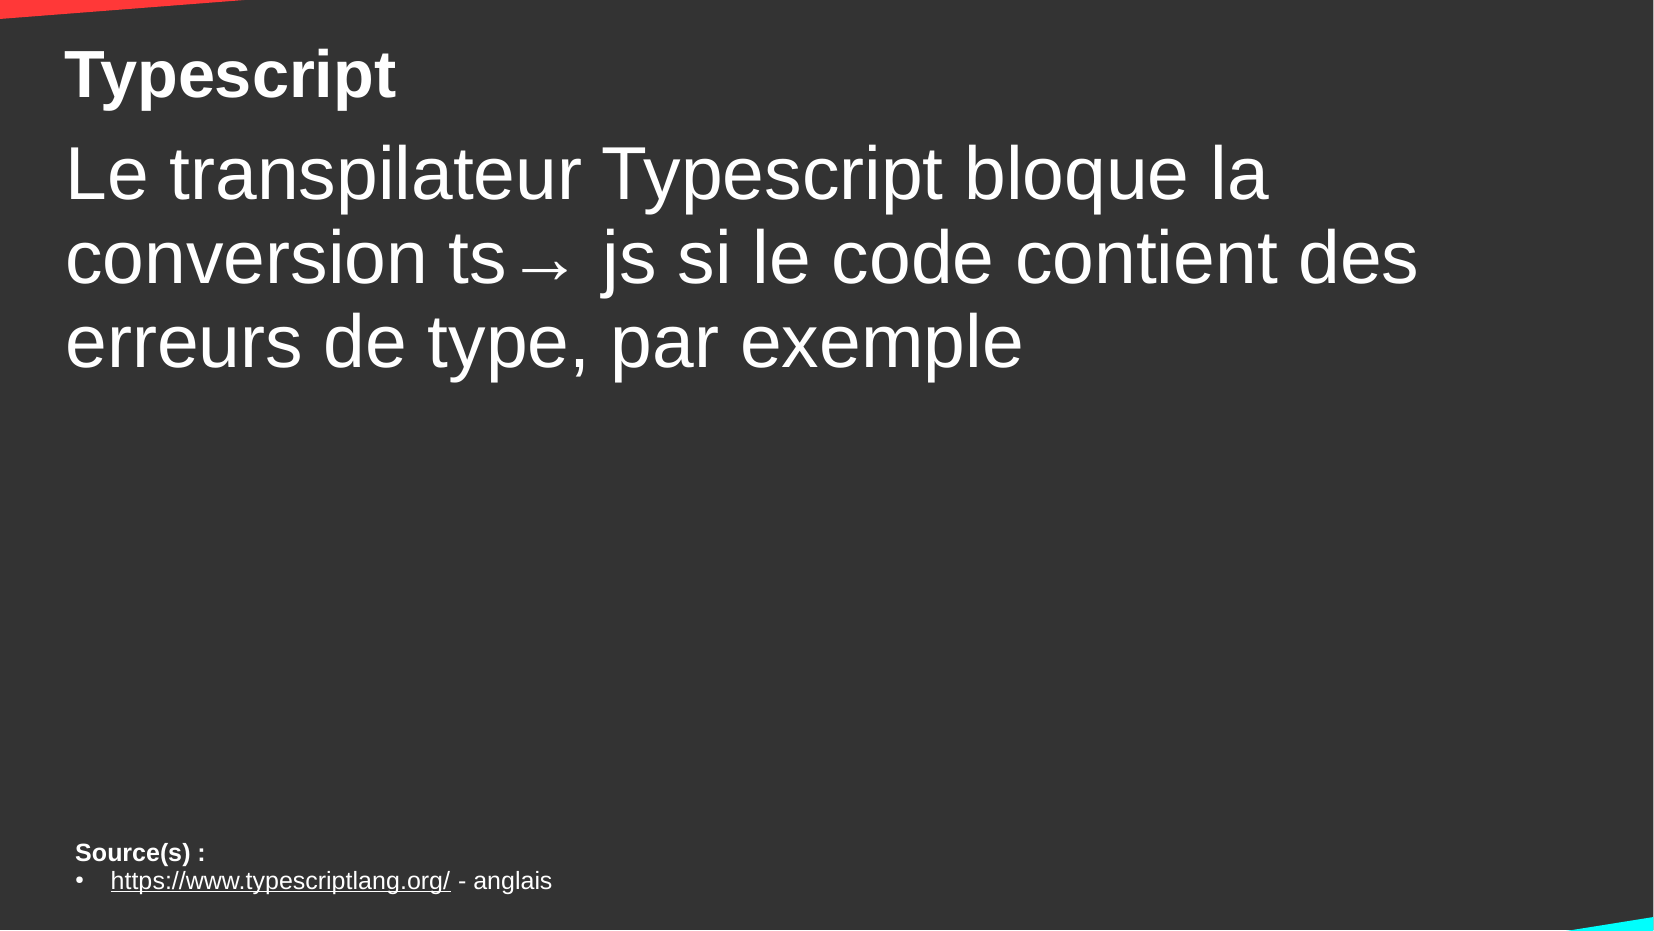

# Typescript
Le transpilateur Typescript bloque la conversion ts→ js si le code contient des erreurs de type, par exemple
Source(s) :
https://www.typescriptlang.org/ - anglais